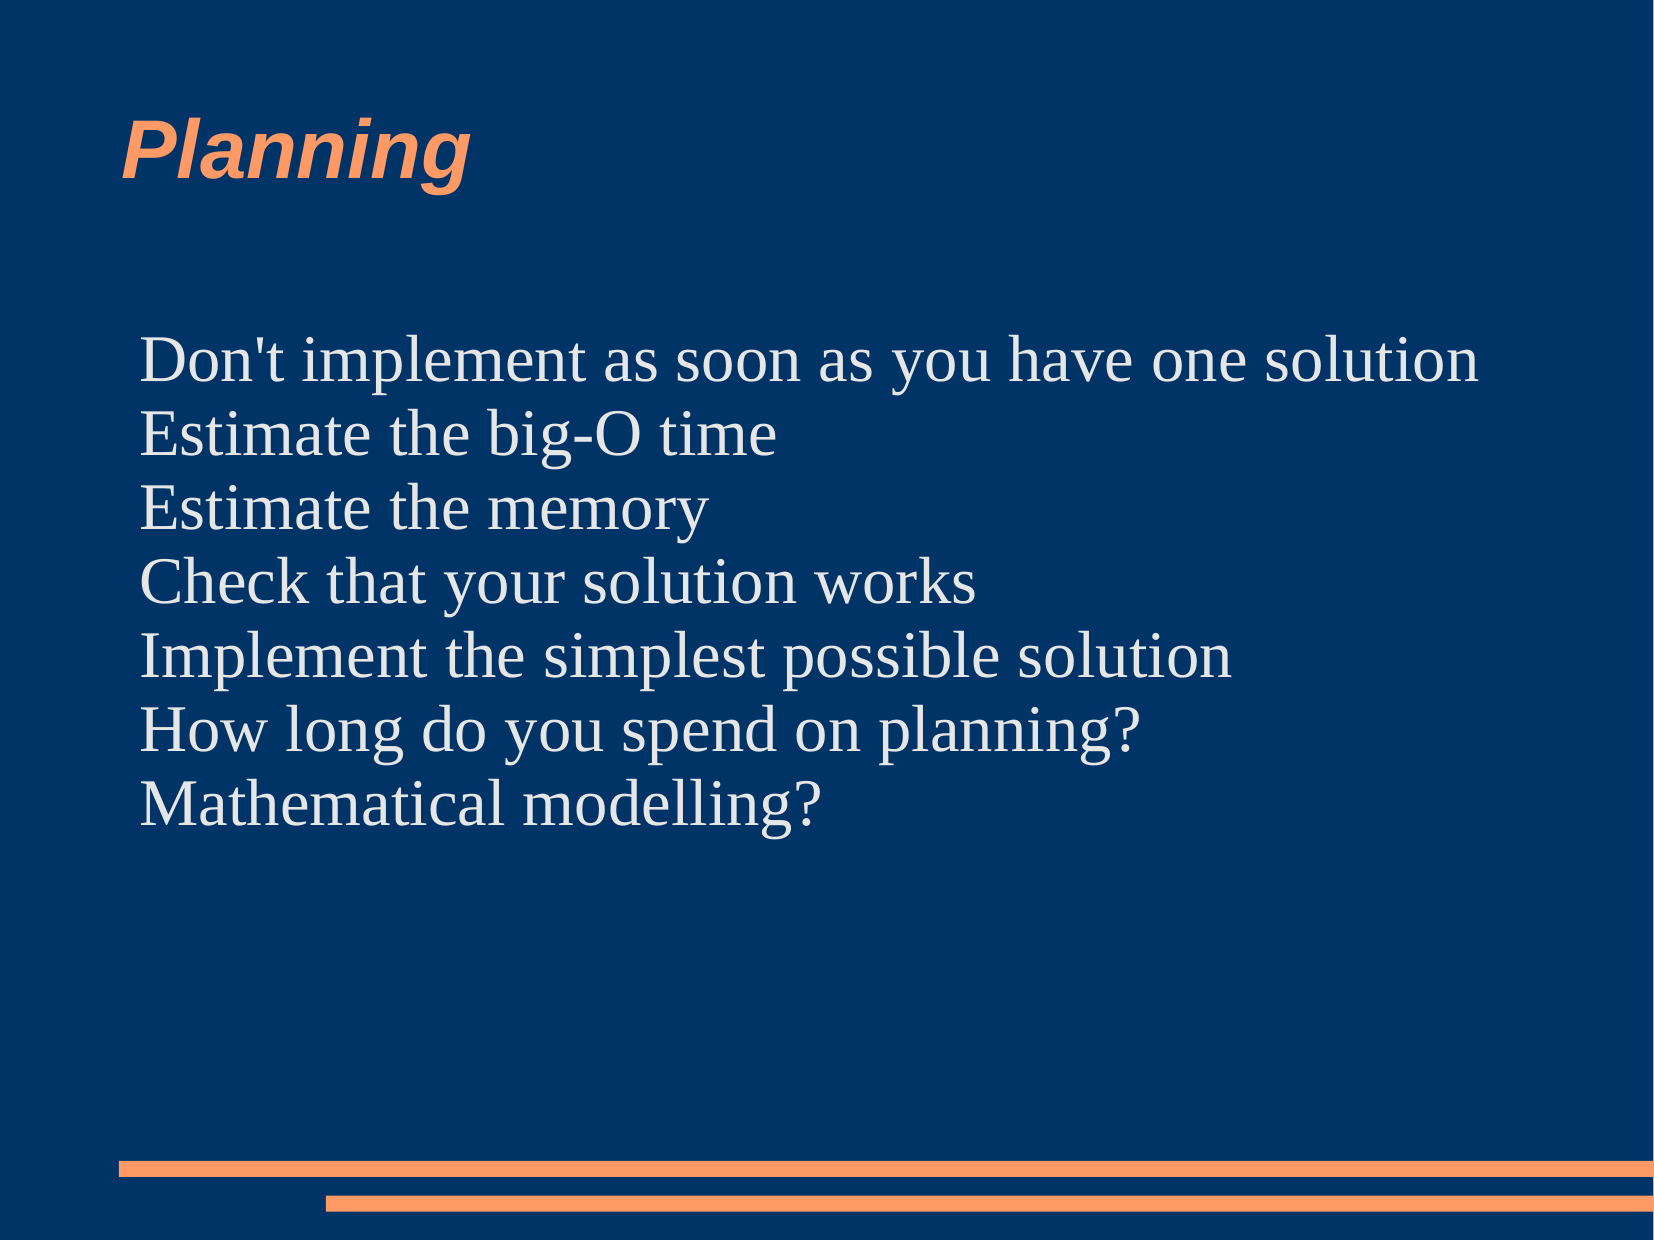

# Planning
Don't implement as soon as you have one solution
Estimate the big-O time
Estimate the memory
Check that your solution works
Implement the simplest possible solution
How long do you spend on planning?
Mathematical modelling?